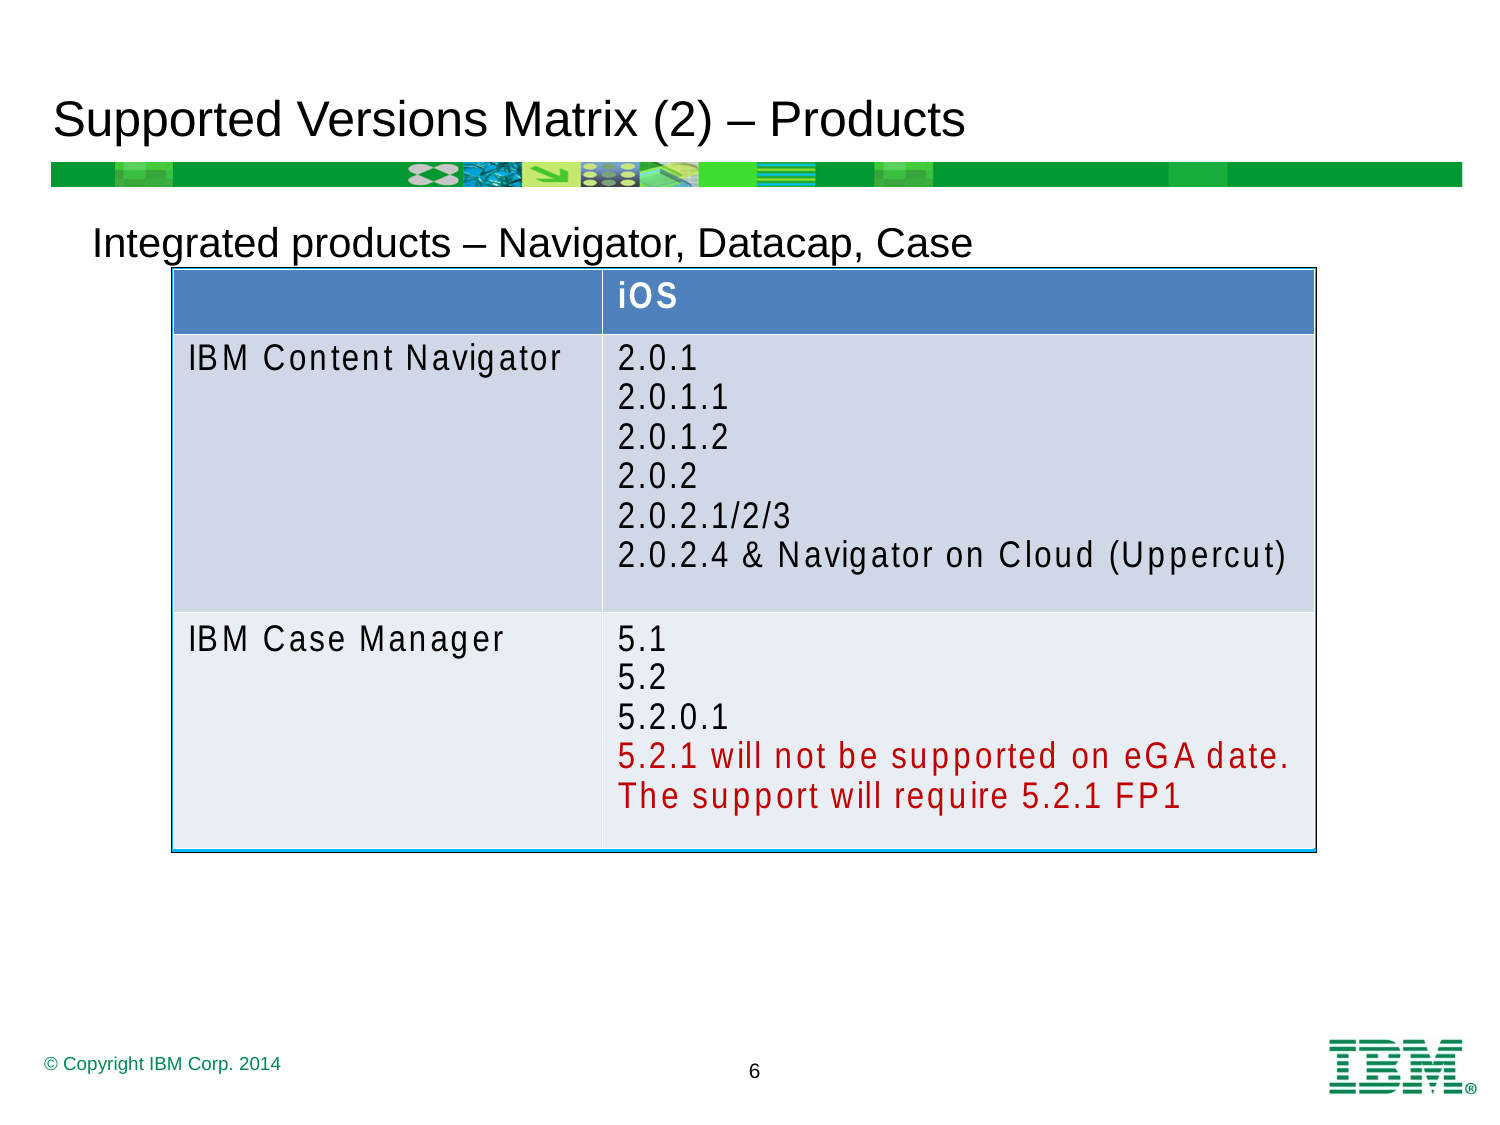

# Supported Versions Matrix (2) – Products
Integrated products – Navigator, Datacap, Case